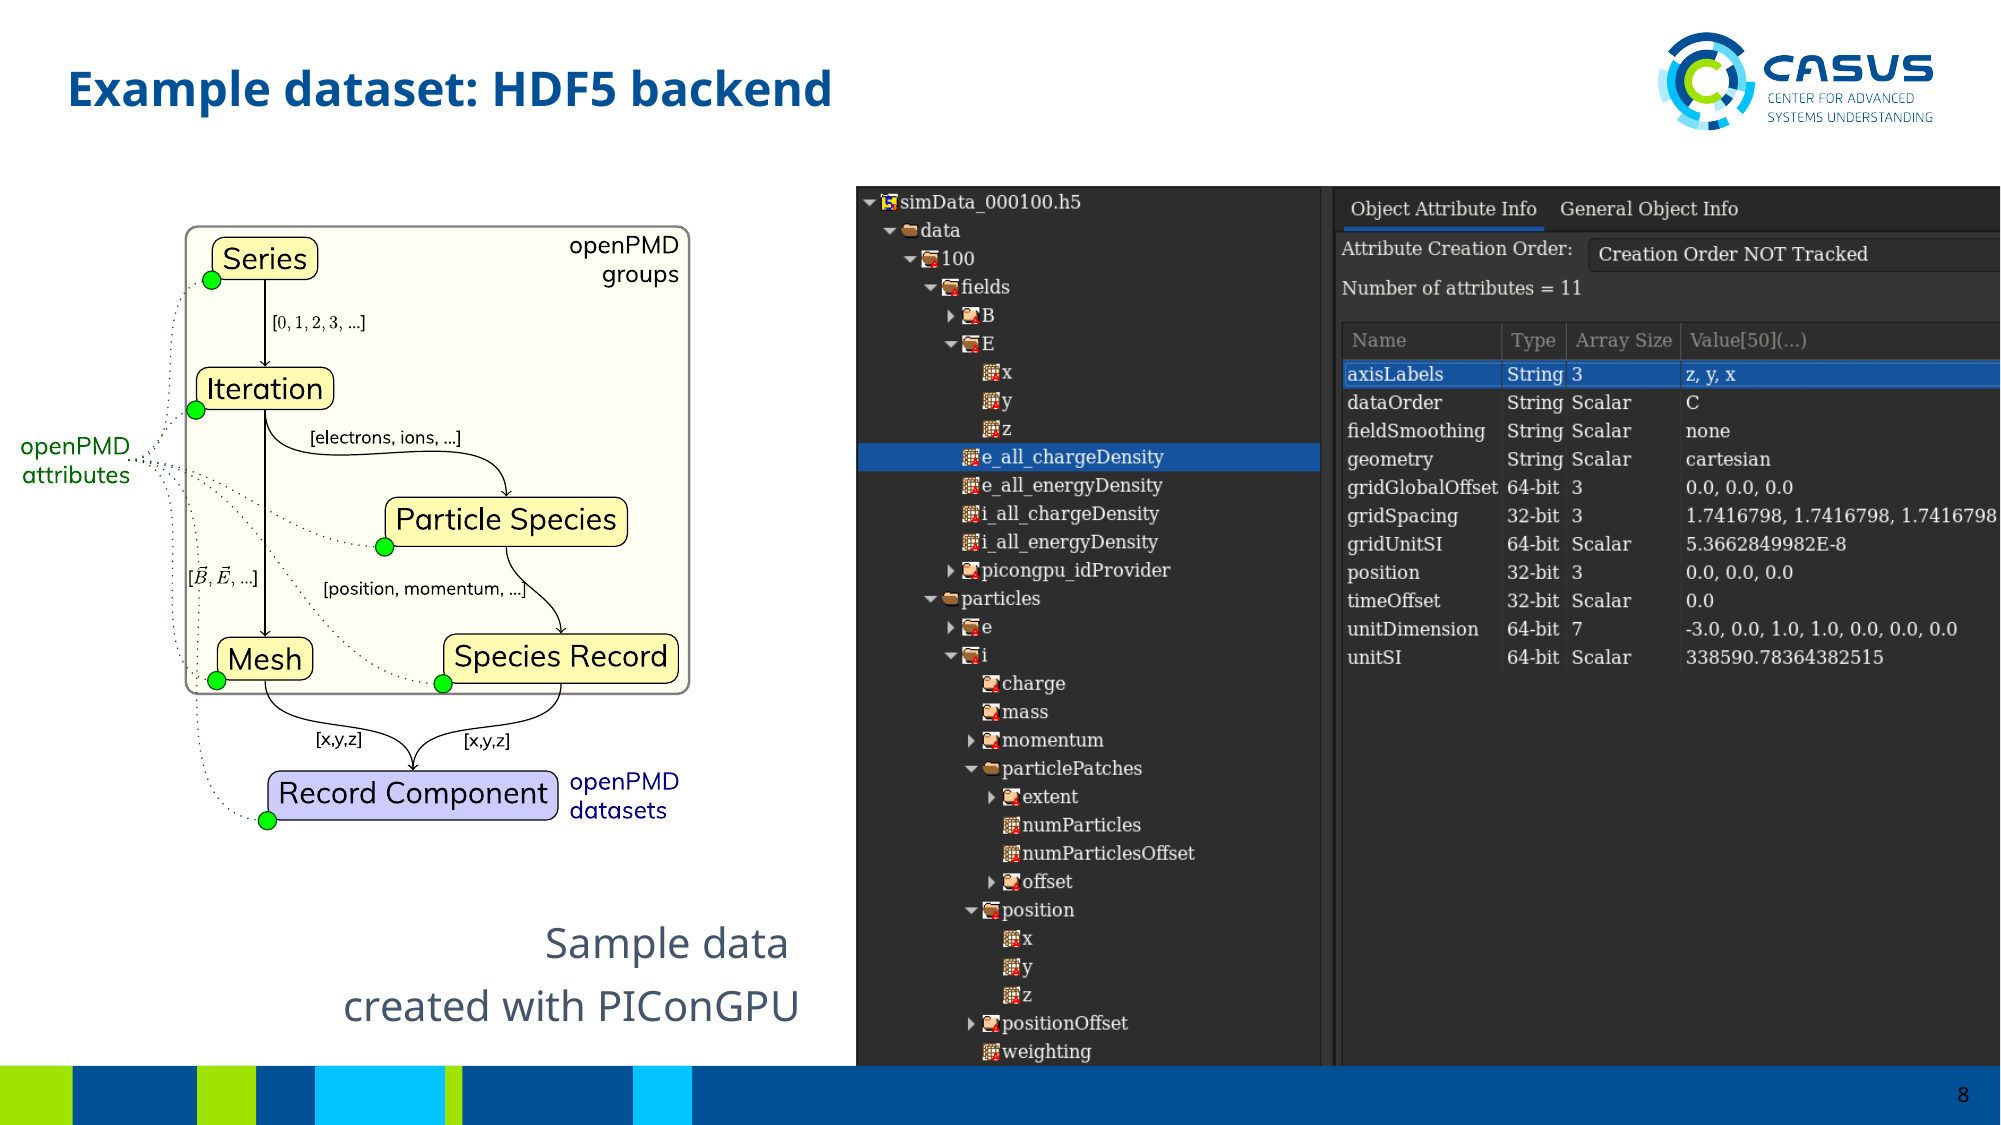

# Example dataset: HDF5 backend
Sample data
created with PIConGPU
8